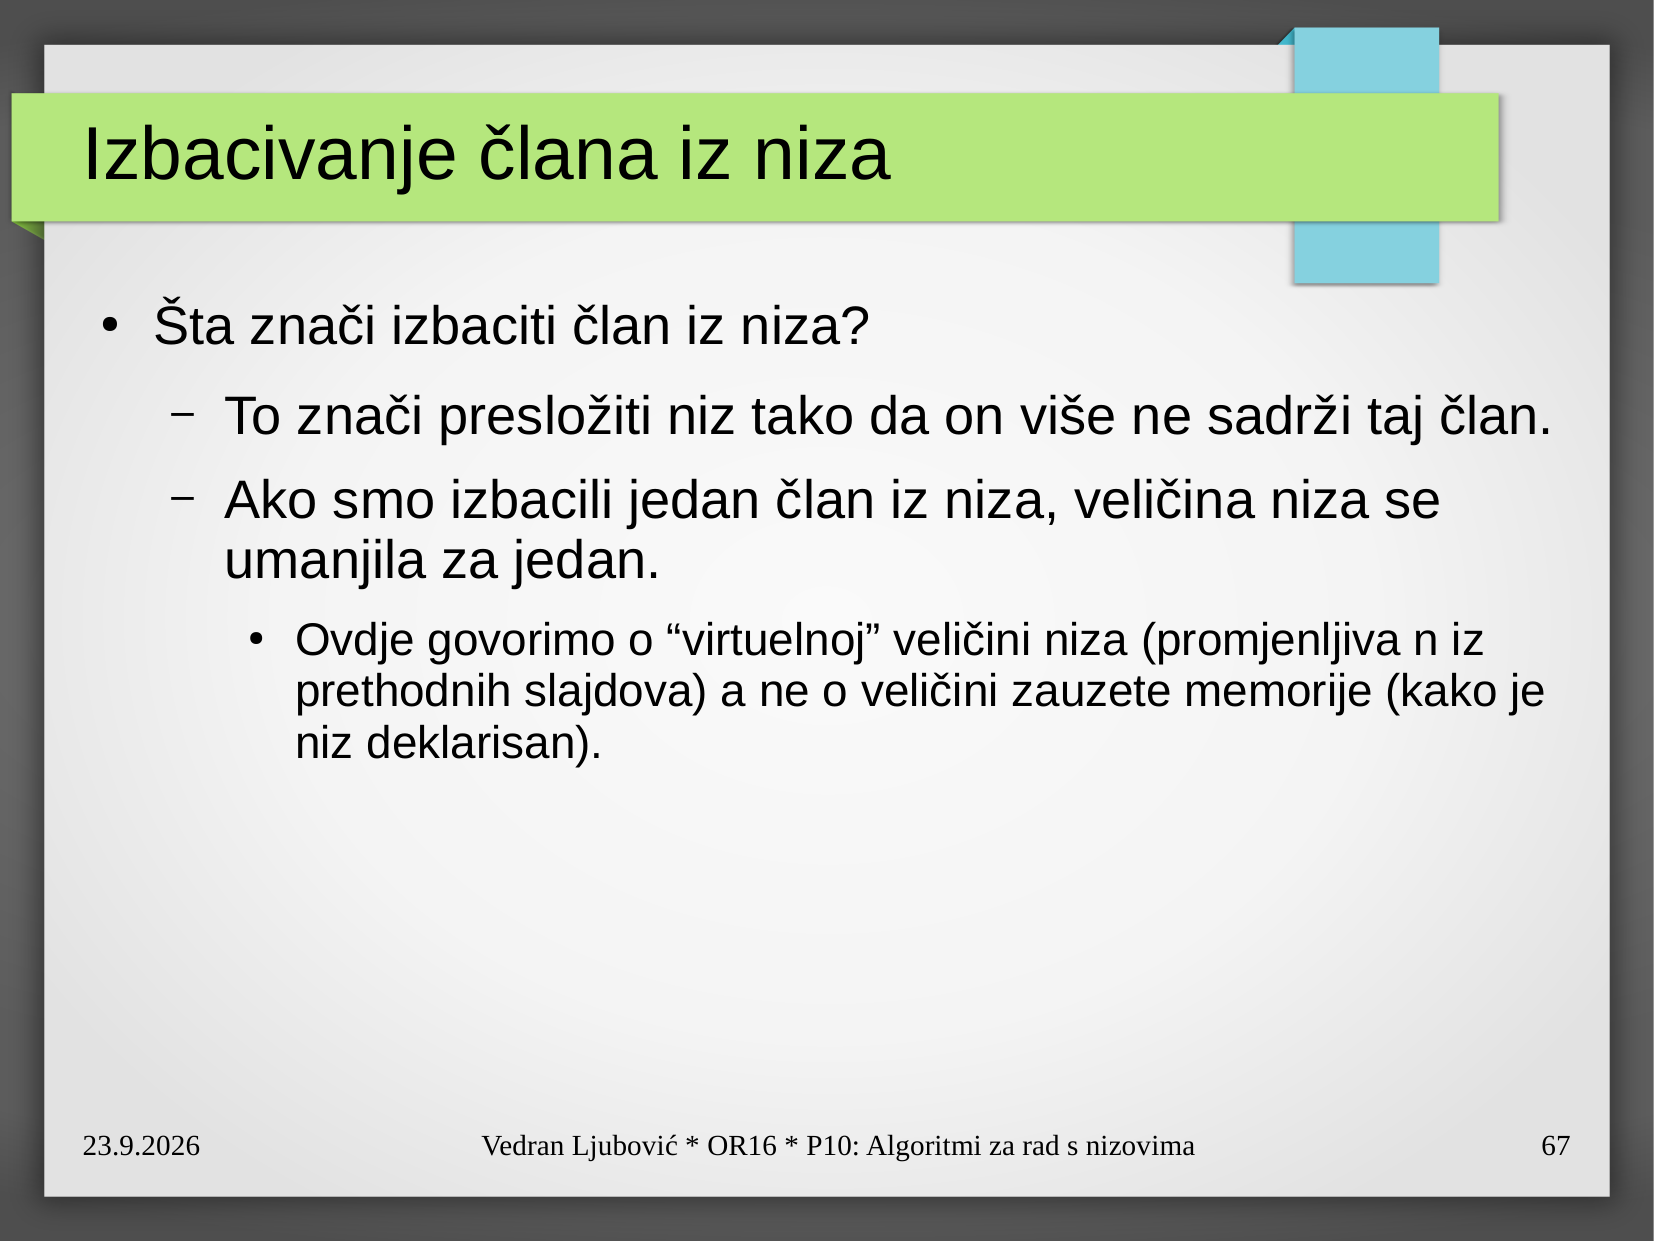

# Izbacivanje člana iz niza
Šta znači izbaciti član iz niza?
To znači presložiti niz tako da on više ne sadrži taj član.
Ako smo izbacili jedan član iz niza, veličina niza se umanjila za jedan.
Ovdje govorimo o “virtuelnoj” veličini niza (promjenljiva n iz prethodnih slajdova) a ne o veličini zauzete memorije (kako je niz deklarisan).
Vedran Ljubović * OR16 * P10: Algoritmi za rad s nizovima
67